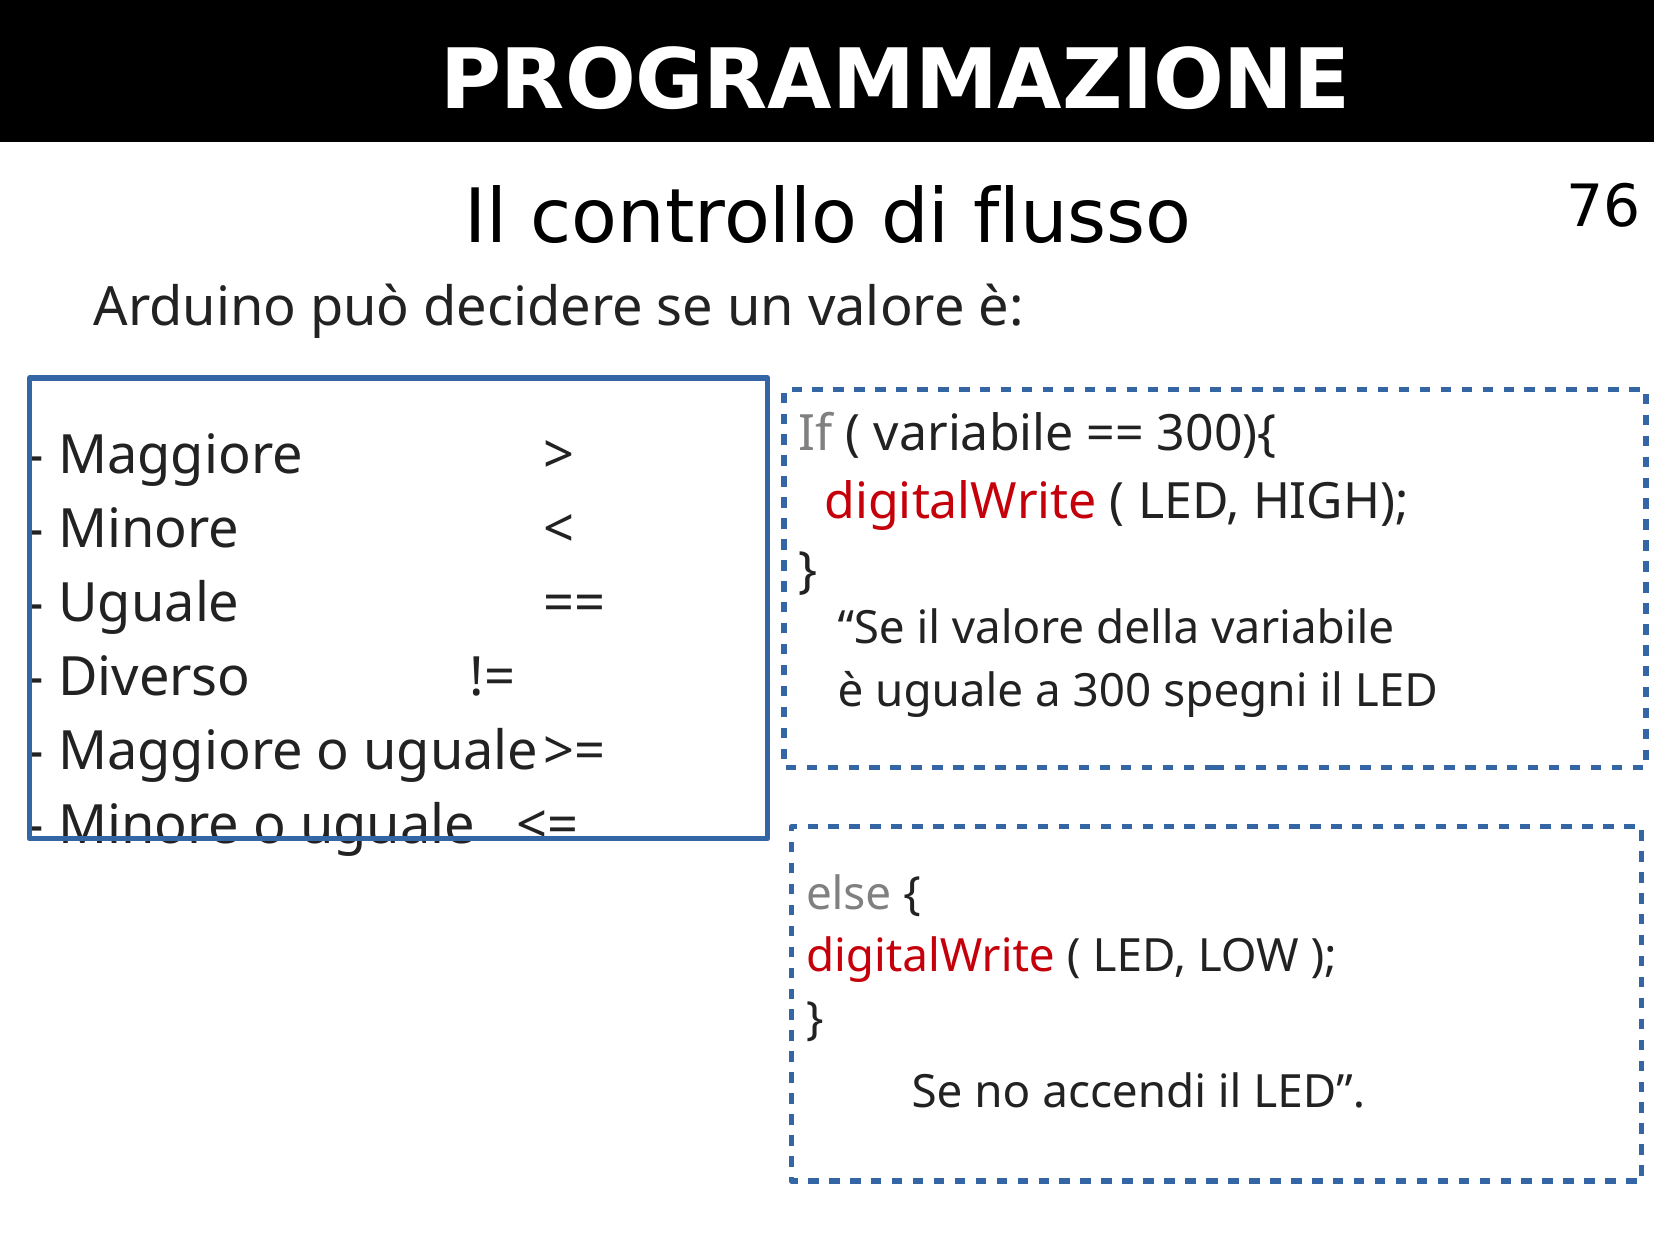

PROGRAMMAZIONE
ARDUINO
Il controllo di flusso
76
 Arduino può decidere se un valore è:
- Maggiore 			>
- Minore 				<
- Uguale 				==
- Diverso 			!=
- Maggiore o uguale	>=
- Minore o uguale <=
If ( variabile == 300){
 digitalWrite ( LED, HIGH);
}
“Se il valore della variabile
è uguale a 300 spegni il LED
else {
digitalWrite ( LED, LOW );
}
Se no accendi il LED”.